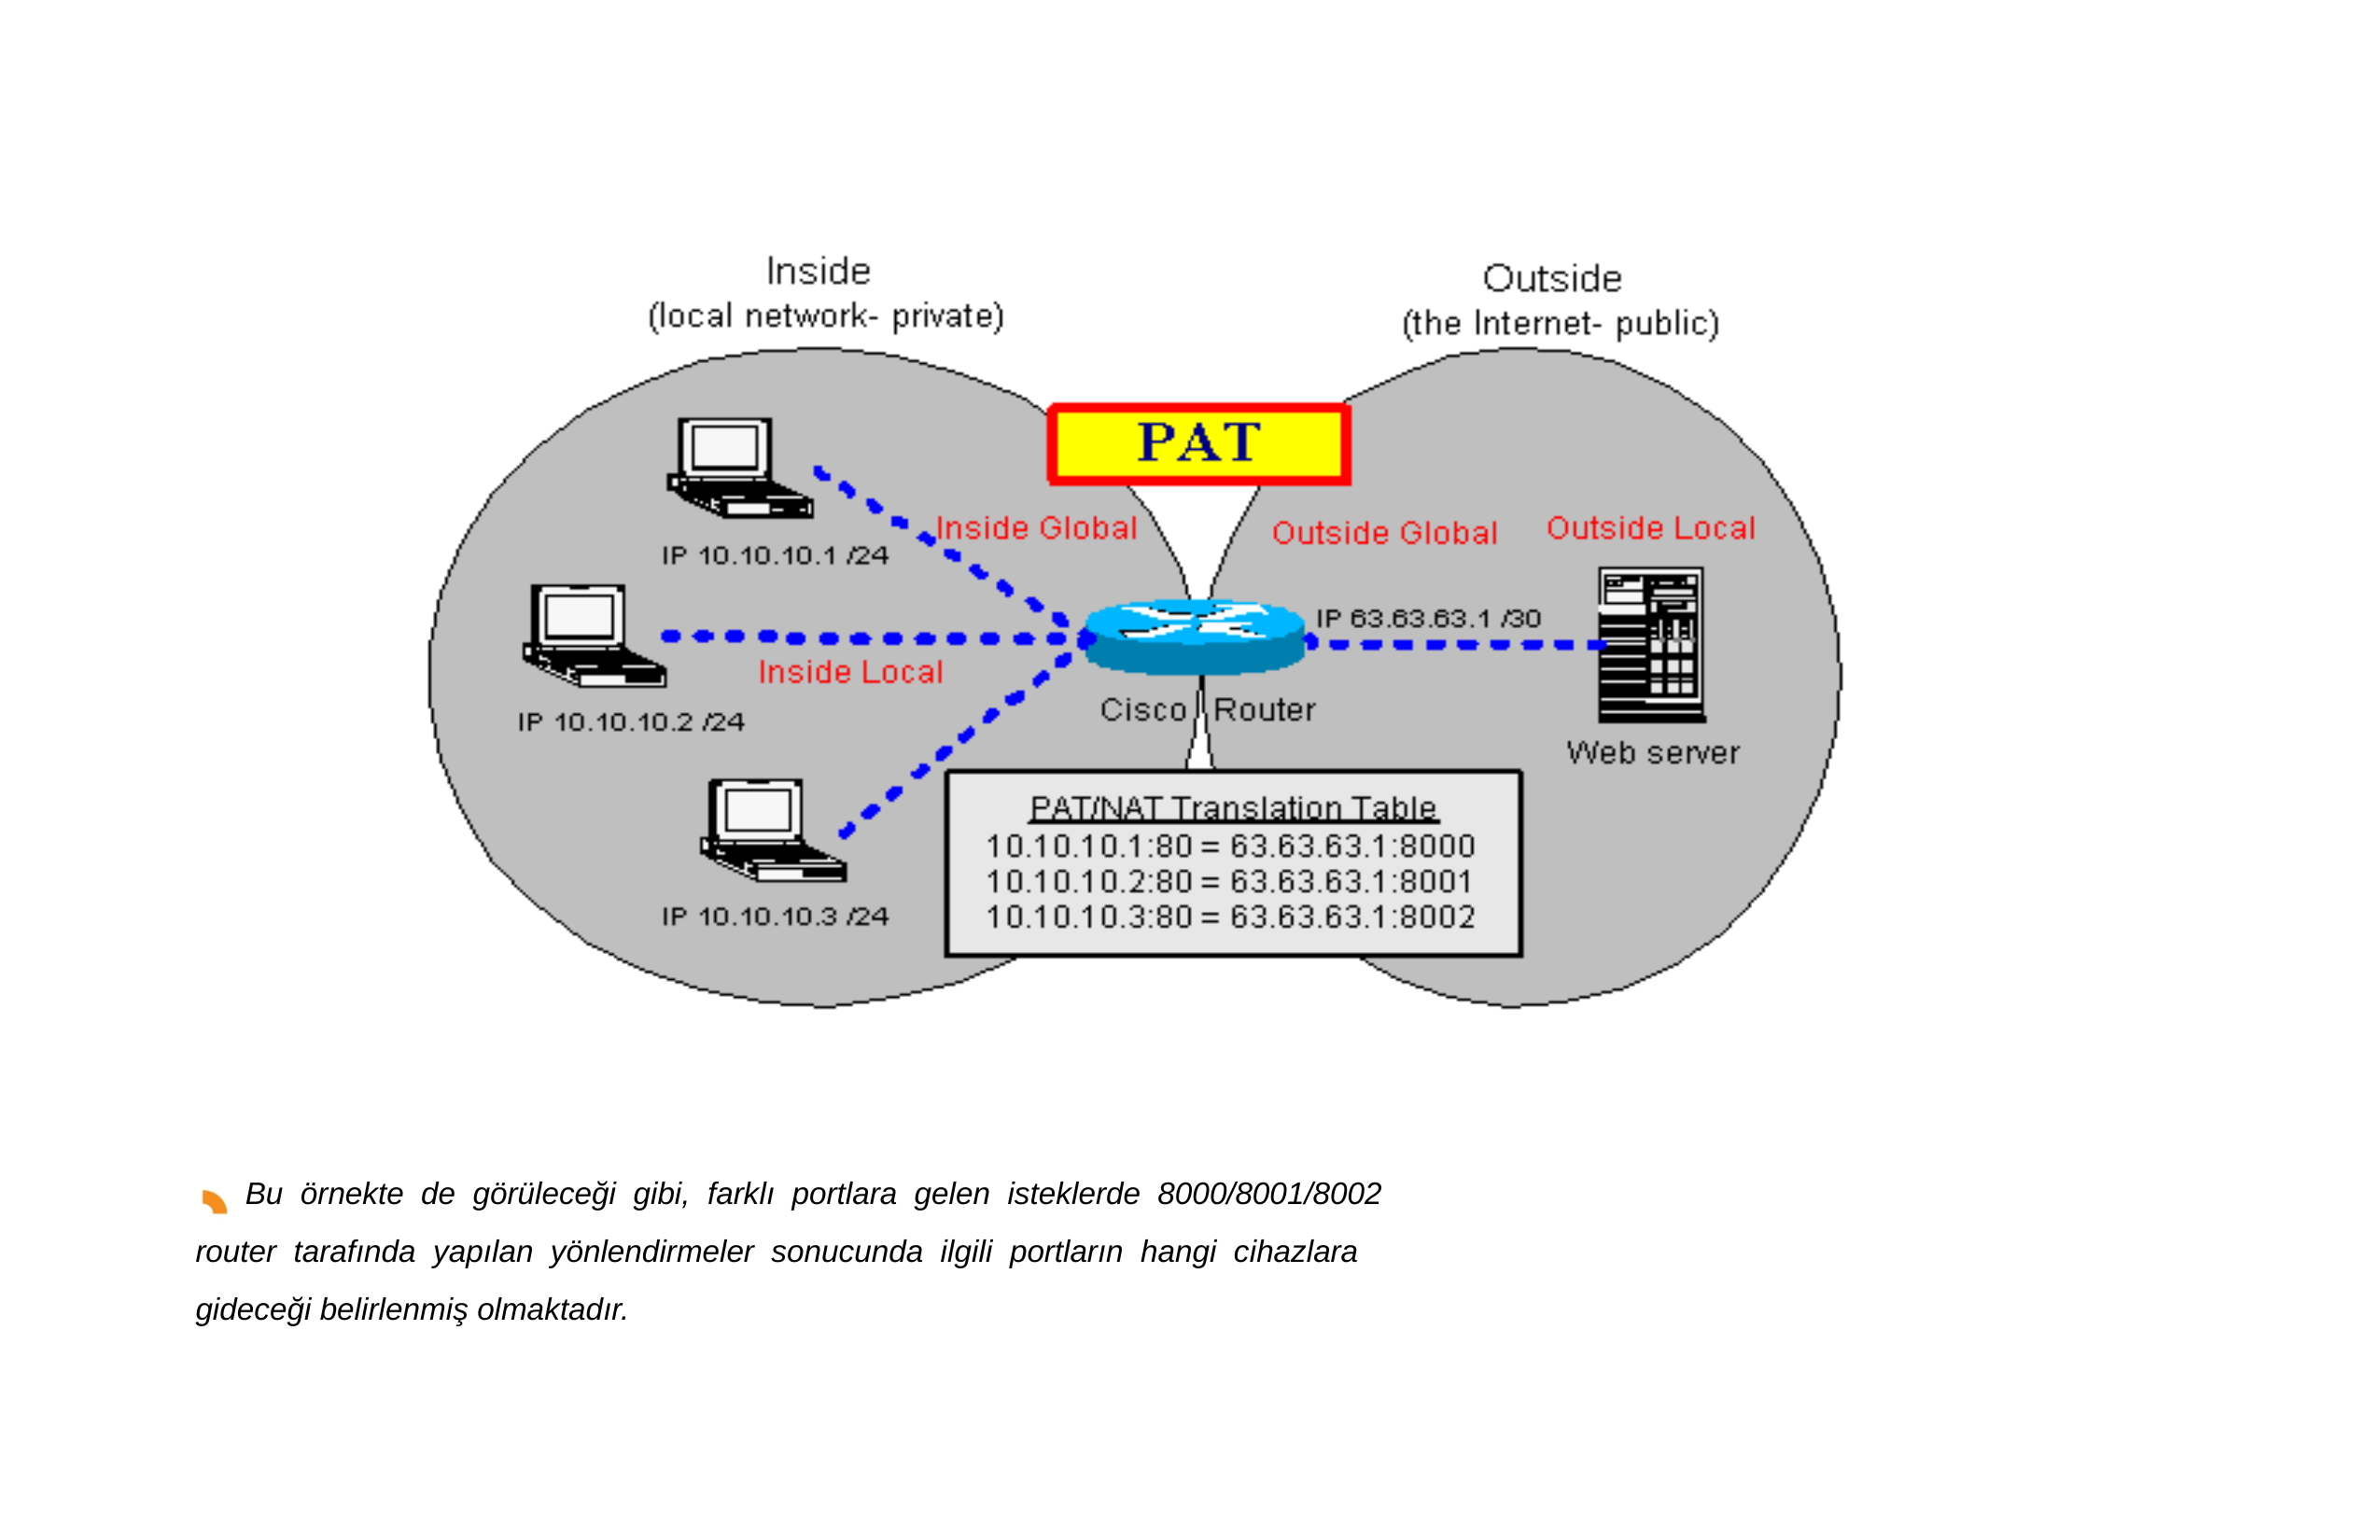

Bu örnekte de görüleceği gibi, farklı portlara gelen isteklerde 8000/8001/8002
router tarafında yapılan yönlendirmeler sonucunda ilgili portların hangi cihazlara
gideceği belirlenmiş olmaktadır.